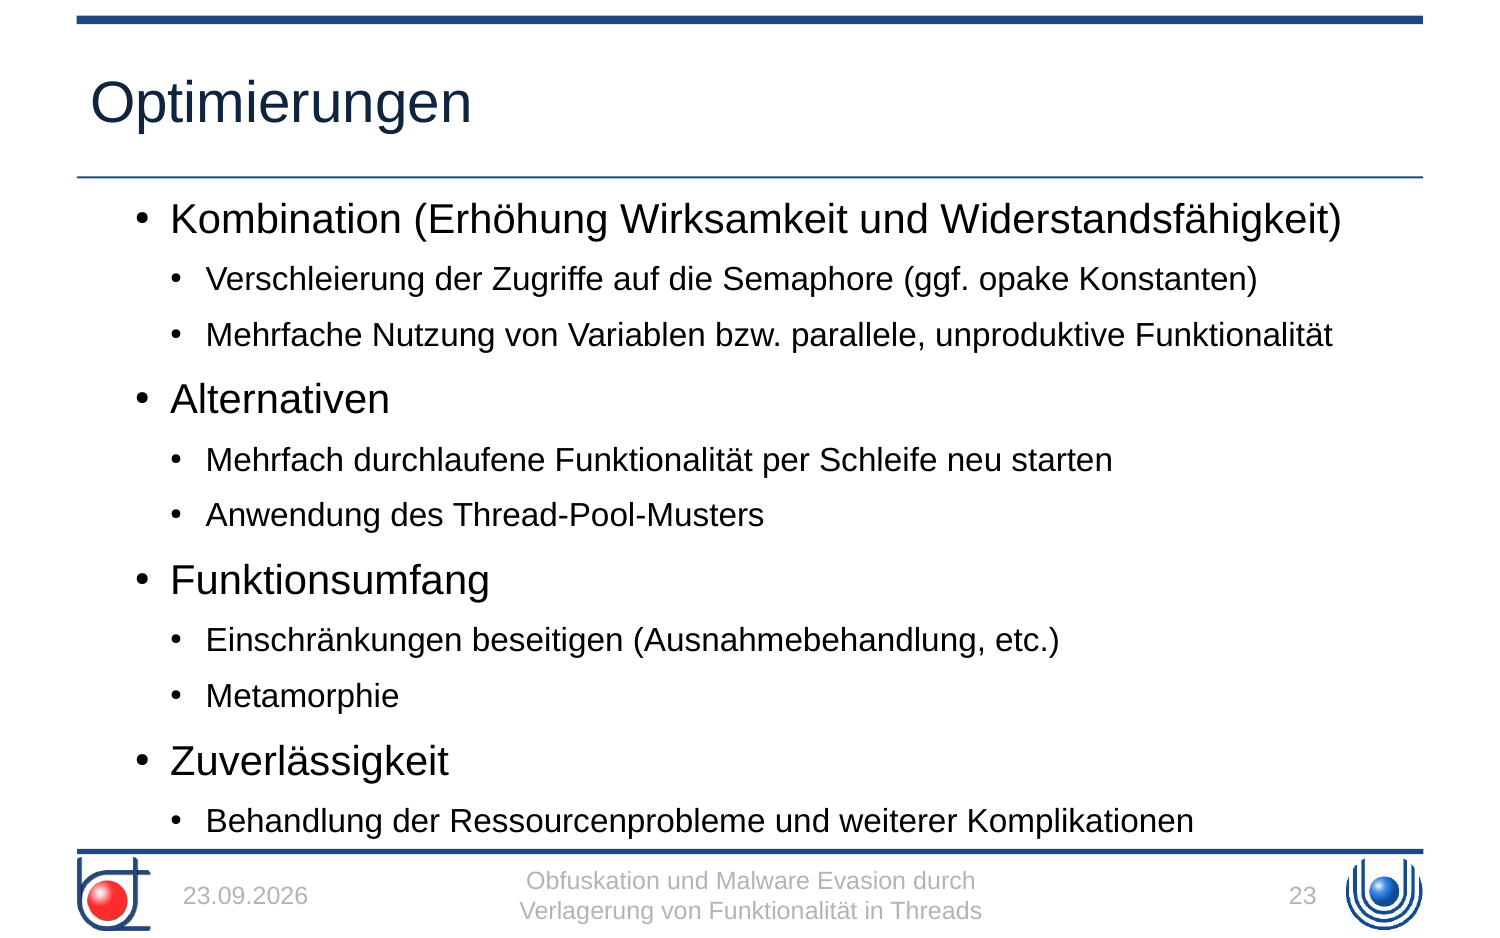

# Optimierungen
Kombination (Erhöhung Wirksamkeit und Widerstandsfähigkeit)
Verschleierung der Zugriffe auf die Semaphore (ggf. opake Konstanten)
Mehrfache Nutzung von Variablen bzw. parallele, unproduktive Funktionalität
Alternativen
Mehrfach durchlaufene Funktionalität per Schleife neu starten
Anwendung des Thread-Pool-Musters
Funktionsumfang
Einschränkungen beseitigen (Ausnahmebehandlung, etc.)
Metamorphie
Zuverlässigkeit
Behandlung der Ressourcenprobleme und weiterer Komplikationen
Obfuskation und Malware Evasion durch Verlagerung von Funktionalität in Threads